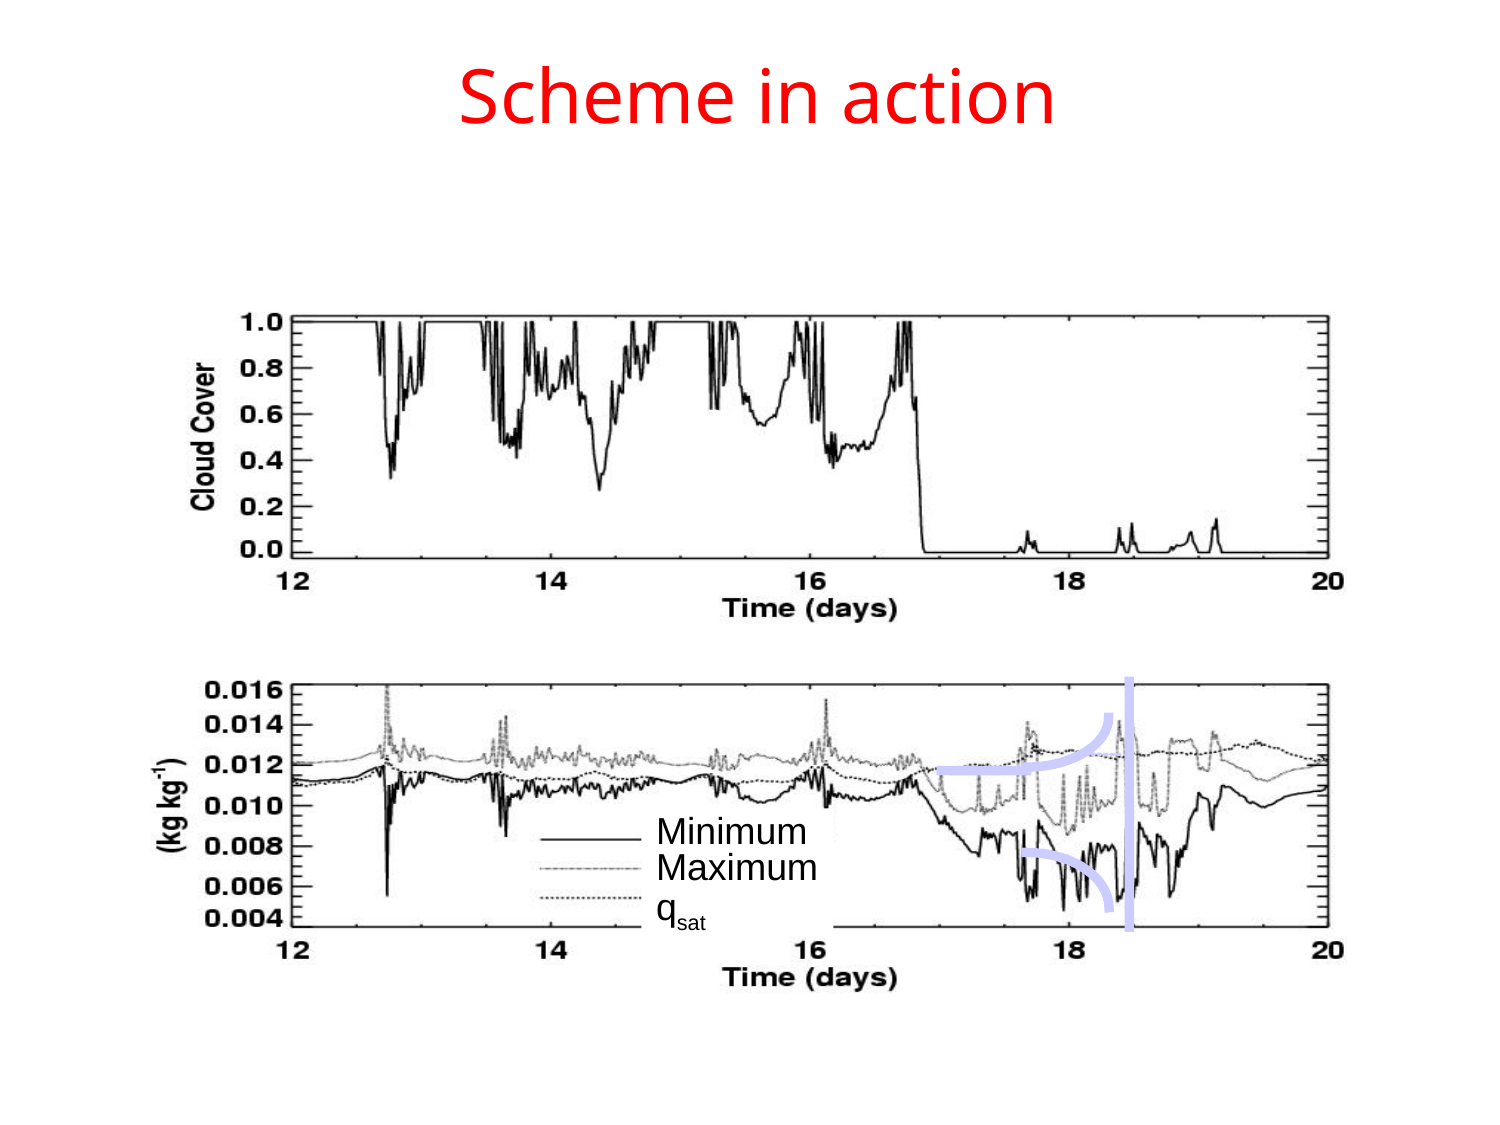

# Scheme in action
Minimum
Maximum
qsat